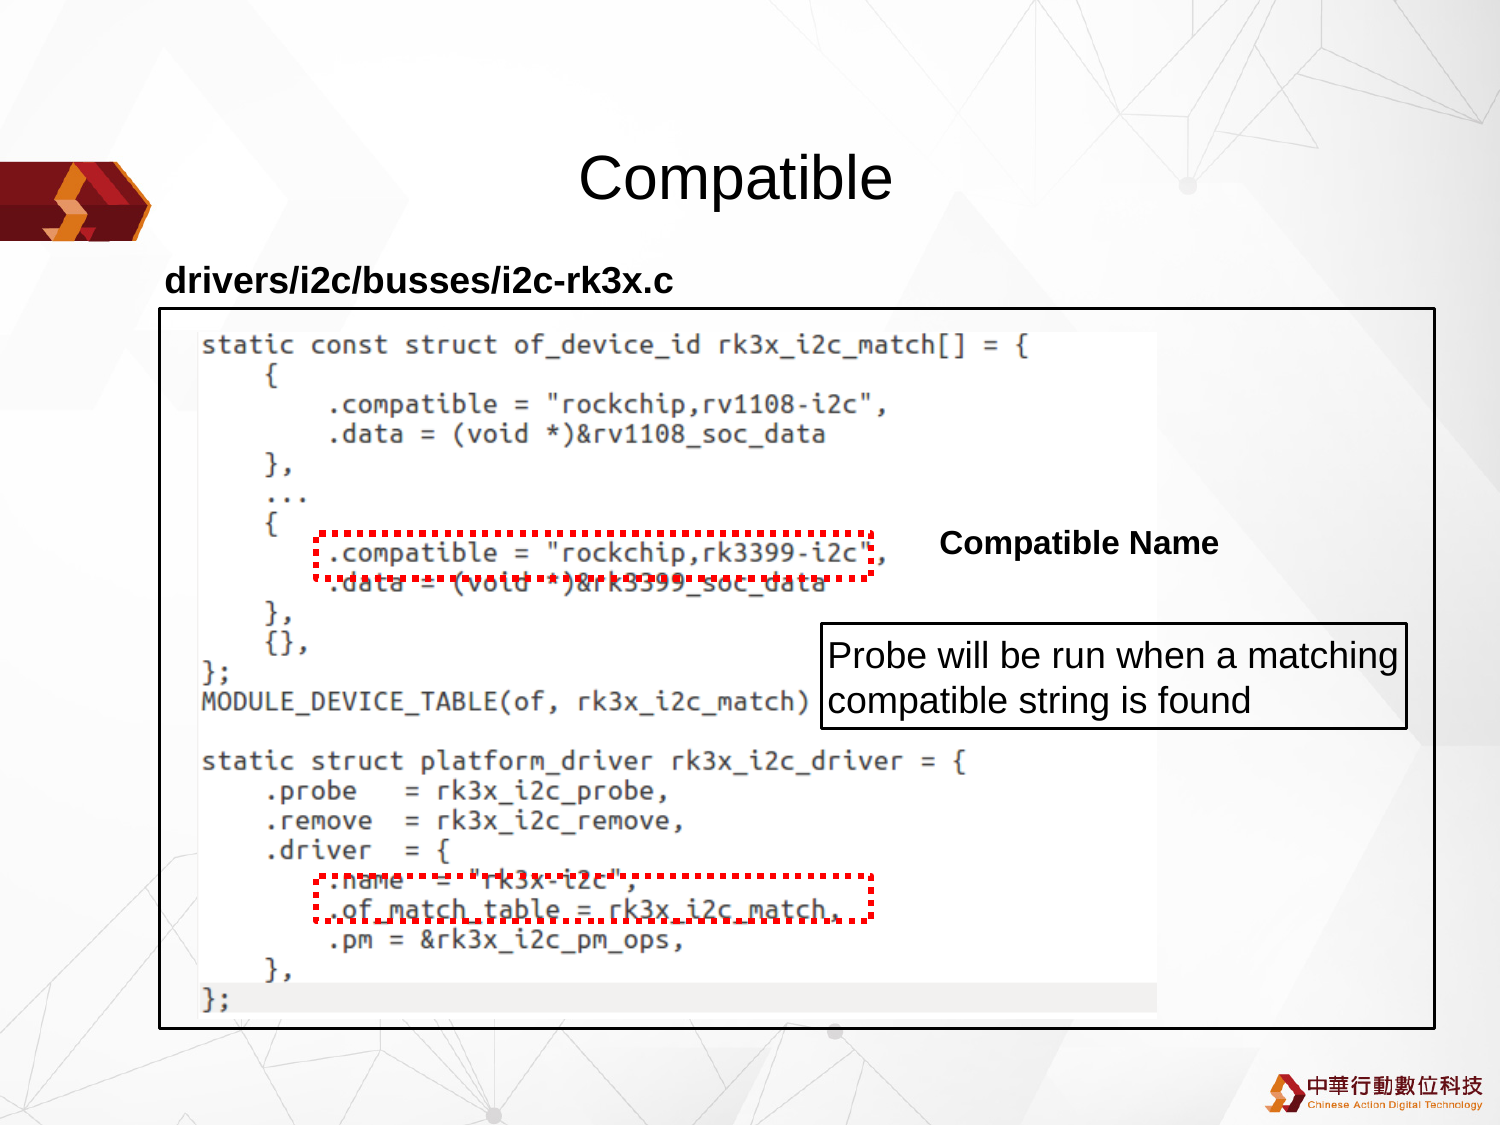

# Compatible
drivers/i2c/busses/i2c-rk3x.c
Compatible Name
Probe will be run when a matching
compatible string is found